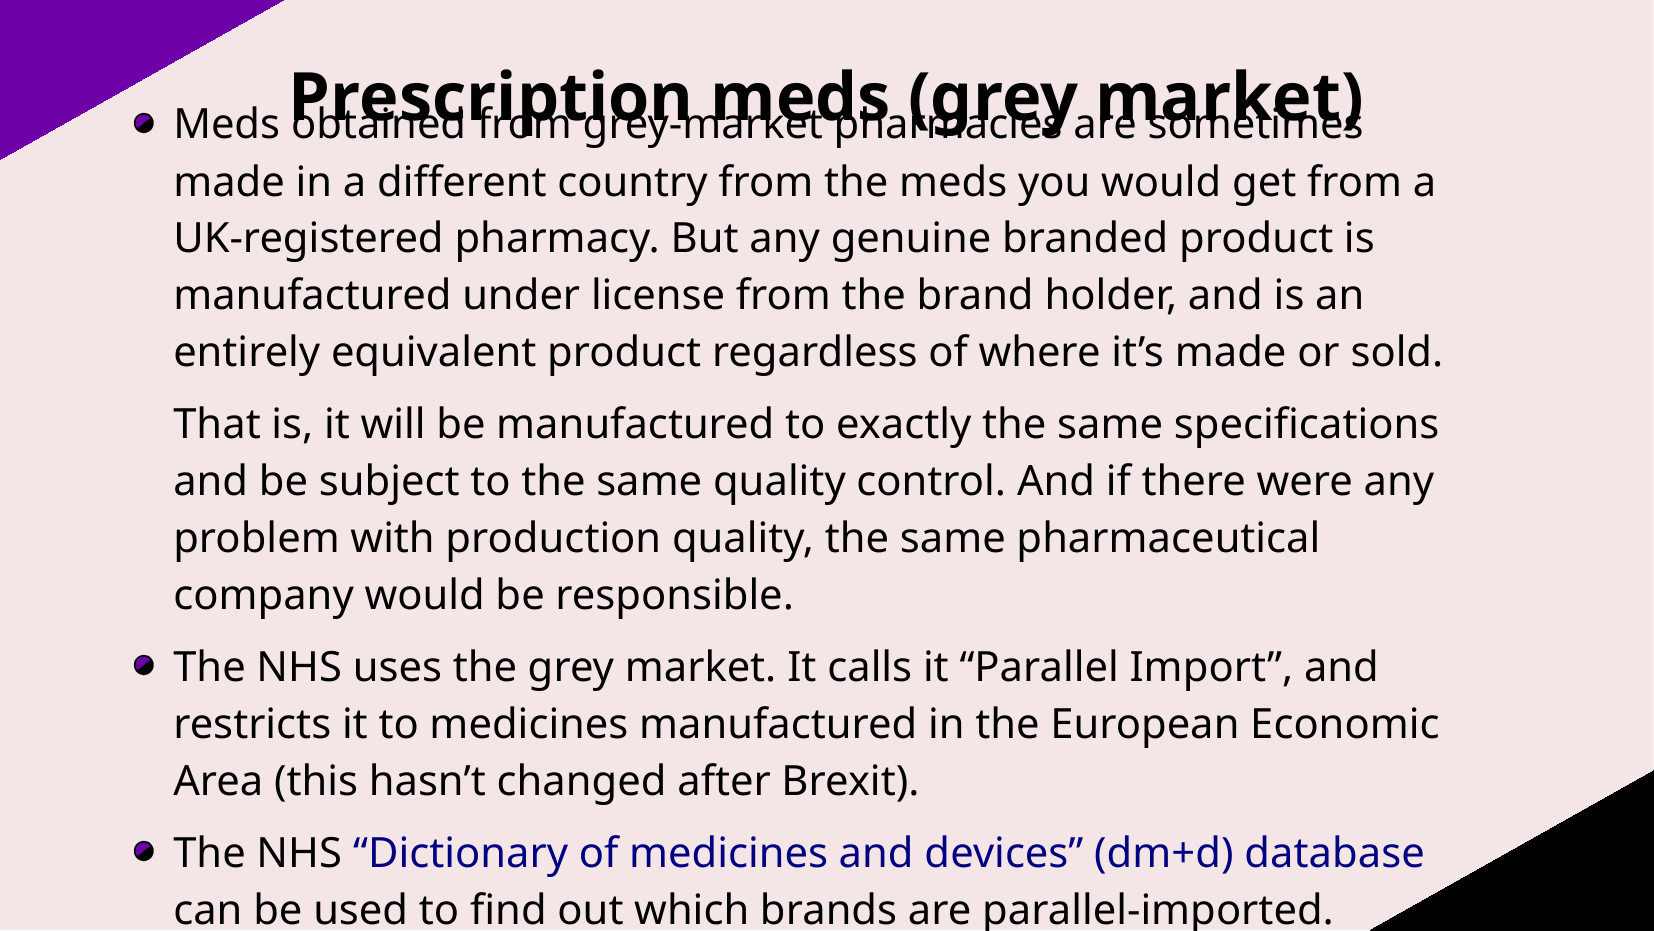

# Prescription meds (grey market)
Meds obtained from grey-market pharmacies are sometimes made in a different country from the meds you would get from a UK-registered pharmacy. But any genuine branded product is manufactured under license from the brand holder, and is an entirely equivalent product regardless of where it’s made or sold.
That is, it will be manufactured to exactly the same specifications and be subject to the same quality control. And if there were any problem with production quality, the same pharmaceutical company would be responsible.
The NHS uses the grey market. It calls it “Parallel Import”, and restricts it to medicines manufactured in the European Economic Area (this hasn’t changed after Brexit).
The NHS “Dictionary of medicines and devices” (dm+d) database can be used to find out which brands are parallel-imported.